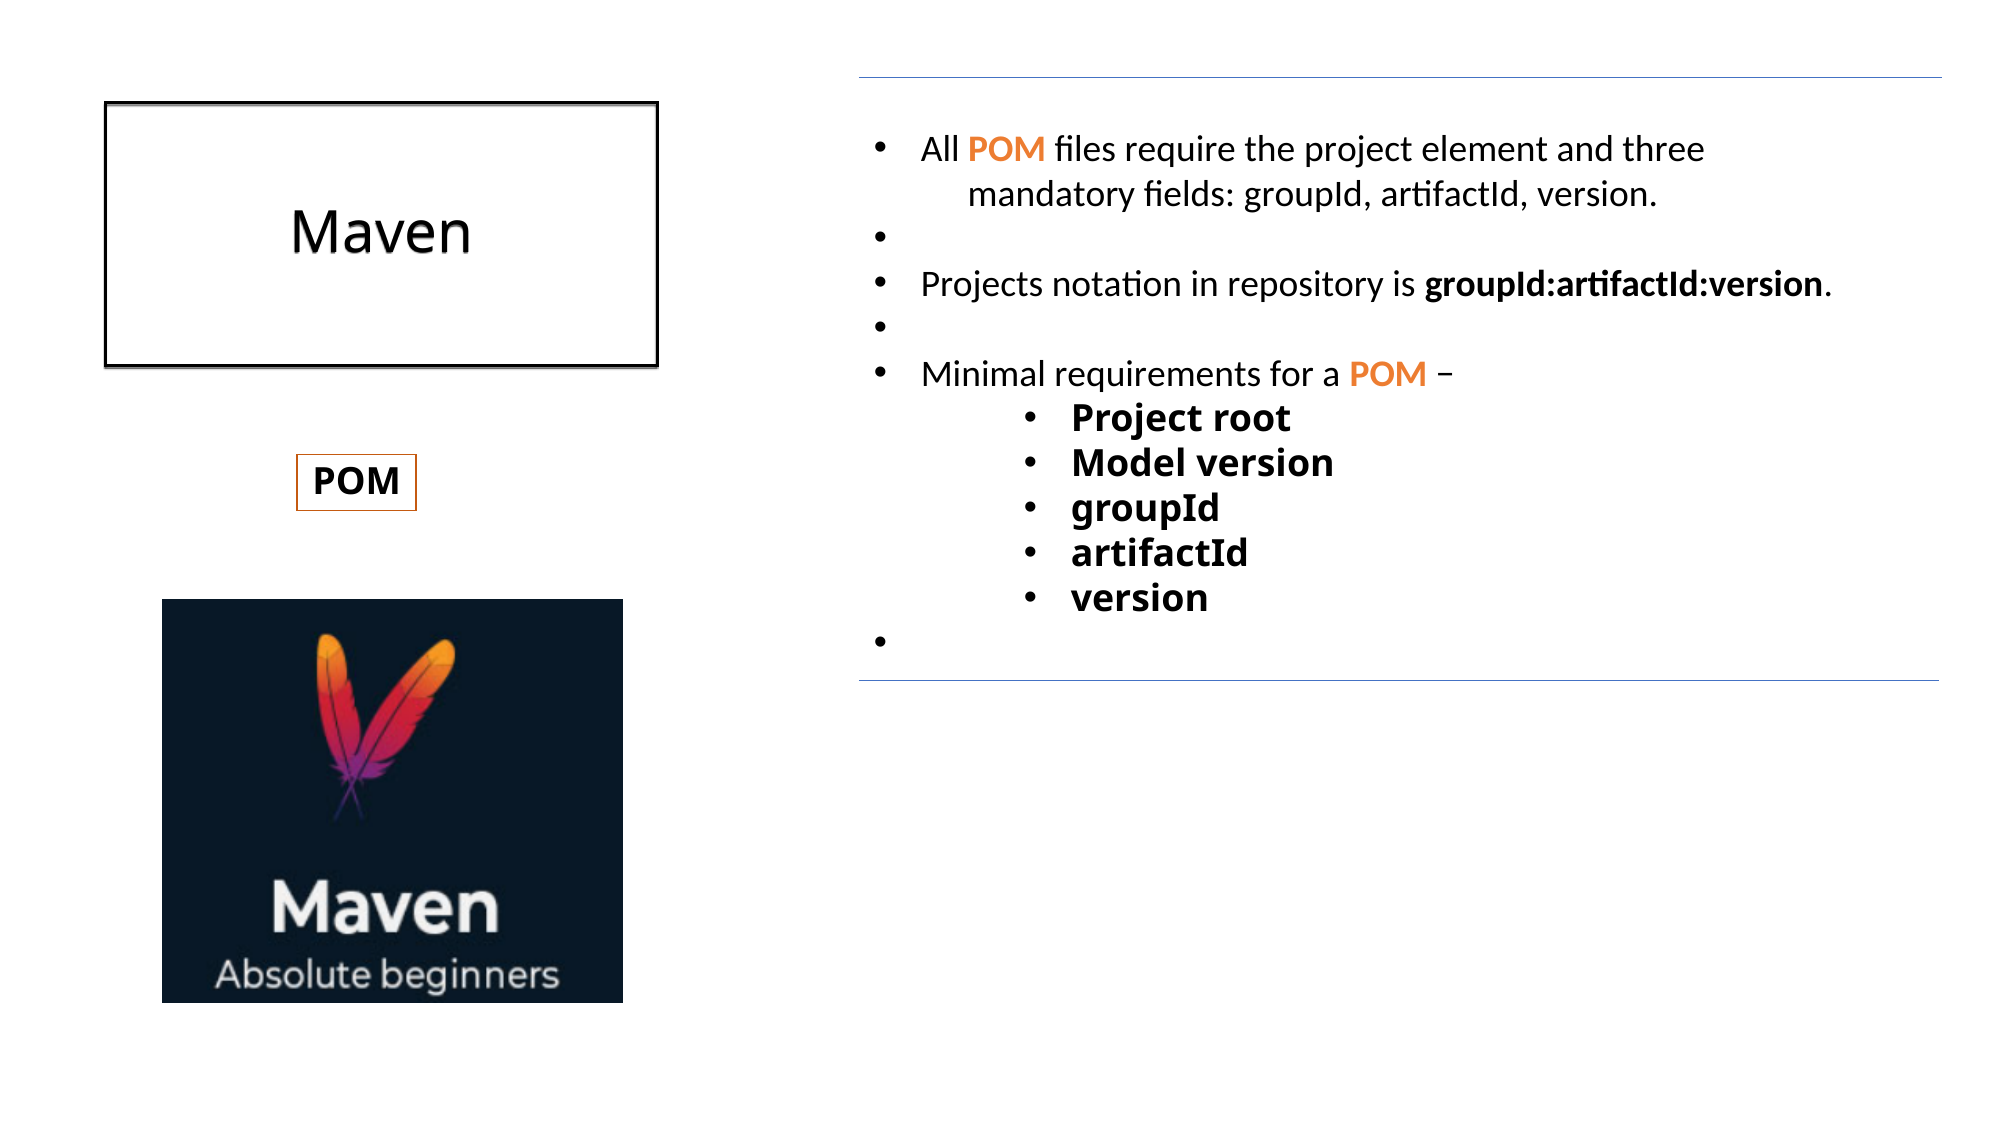

# Maven
All POM files require the project element and three mandatory fields: groupId, artifactId, version.
Projects notation in repository is groupId:artifactId:version.
Minimal requirements for a POM −
Project root
Model version
groupId
artifactId
version
POM